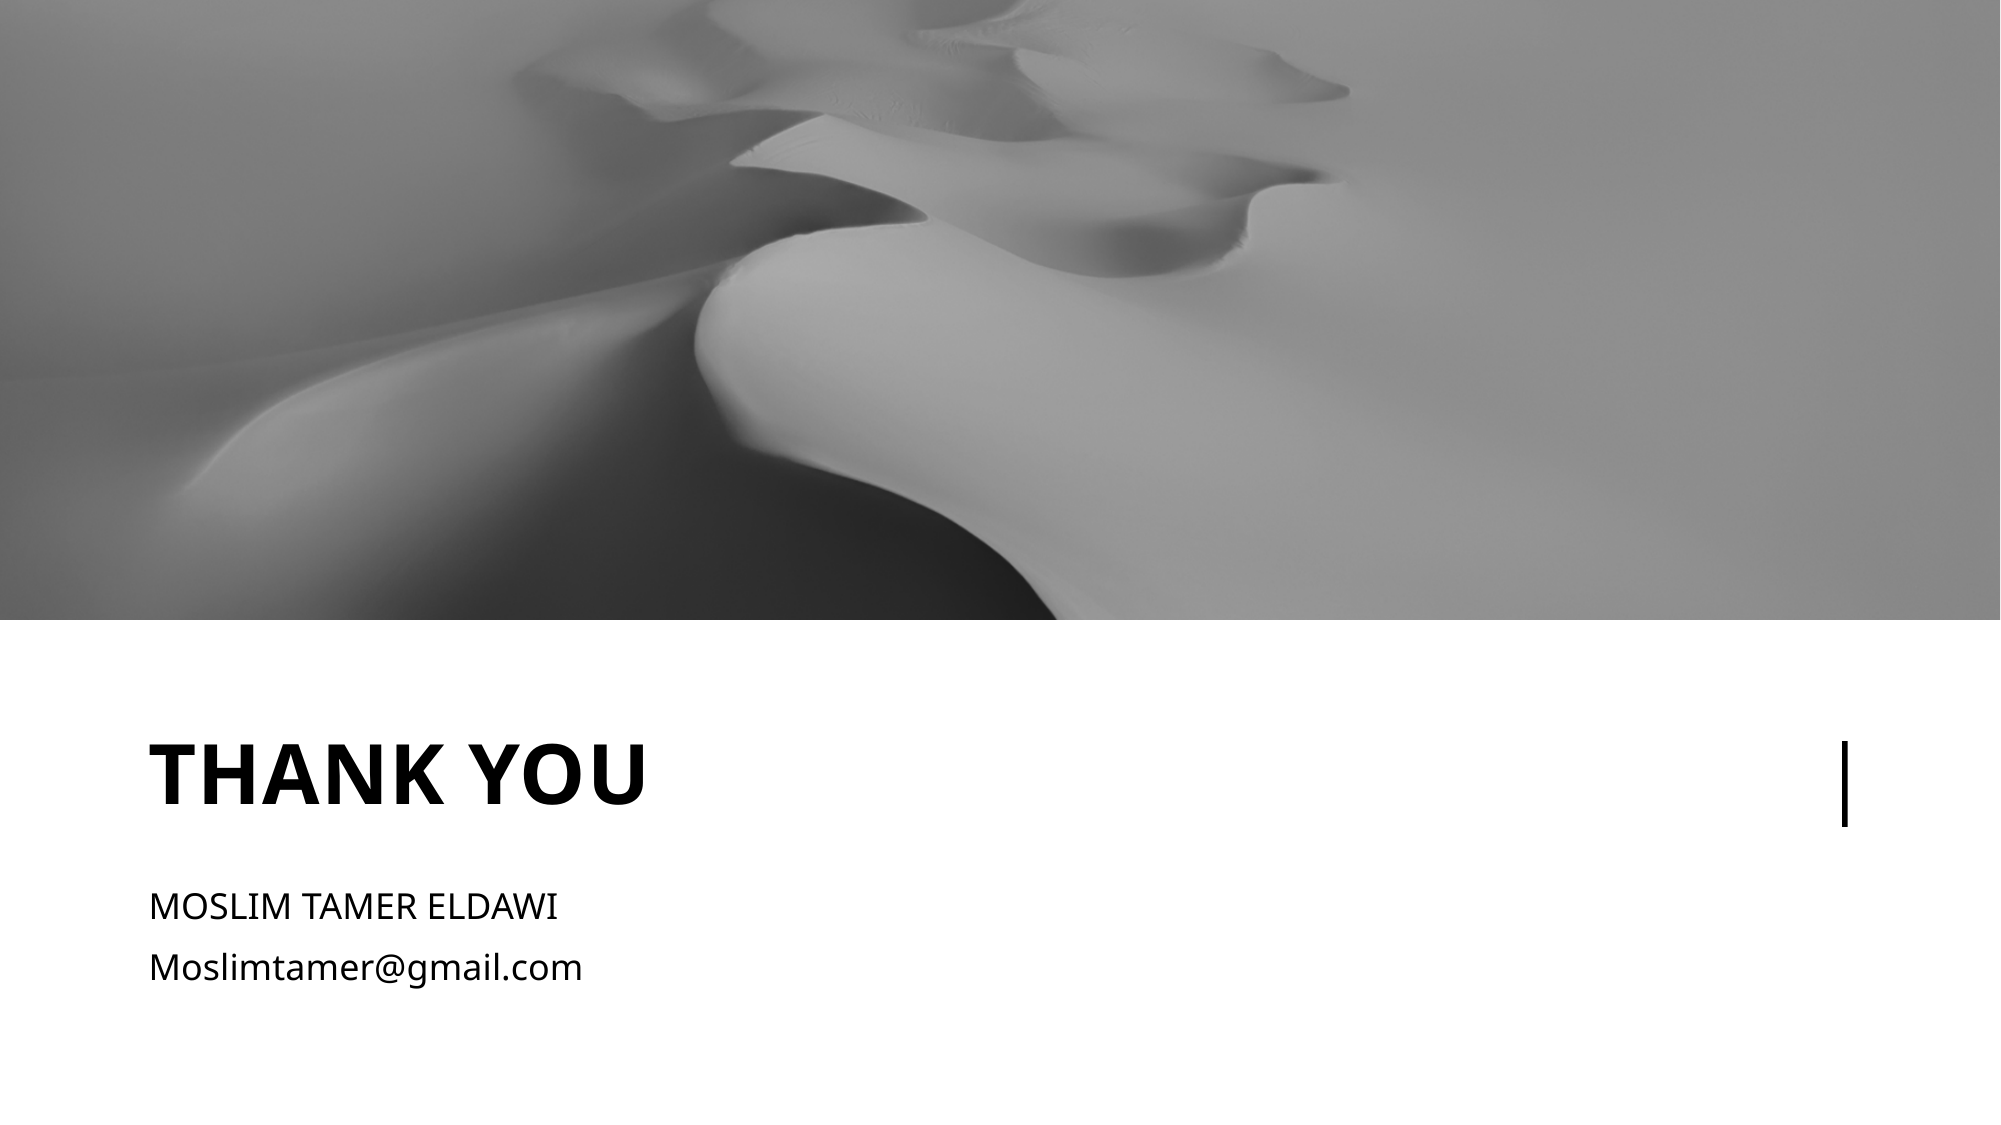

# Thank you
MOSLIM TAMER ELDAWI
Moslimtamer@gmail.com